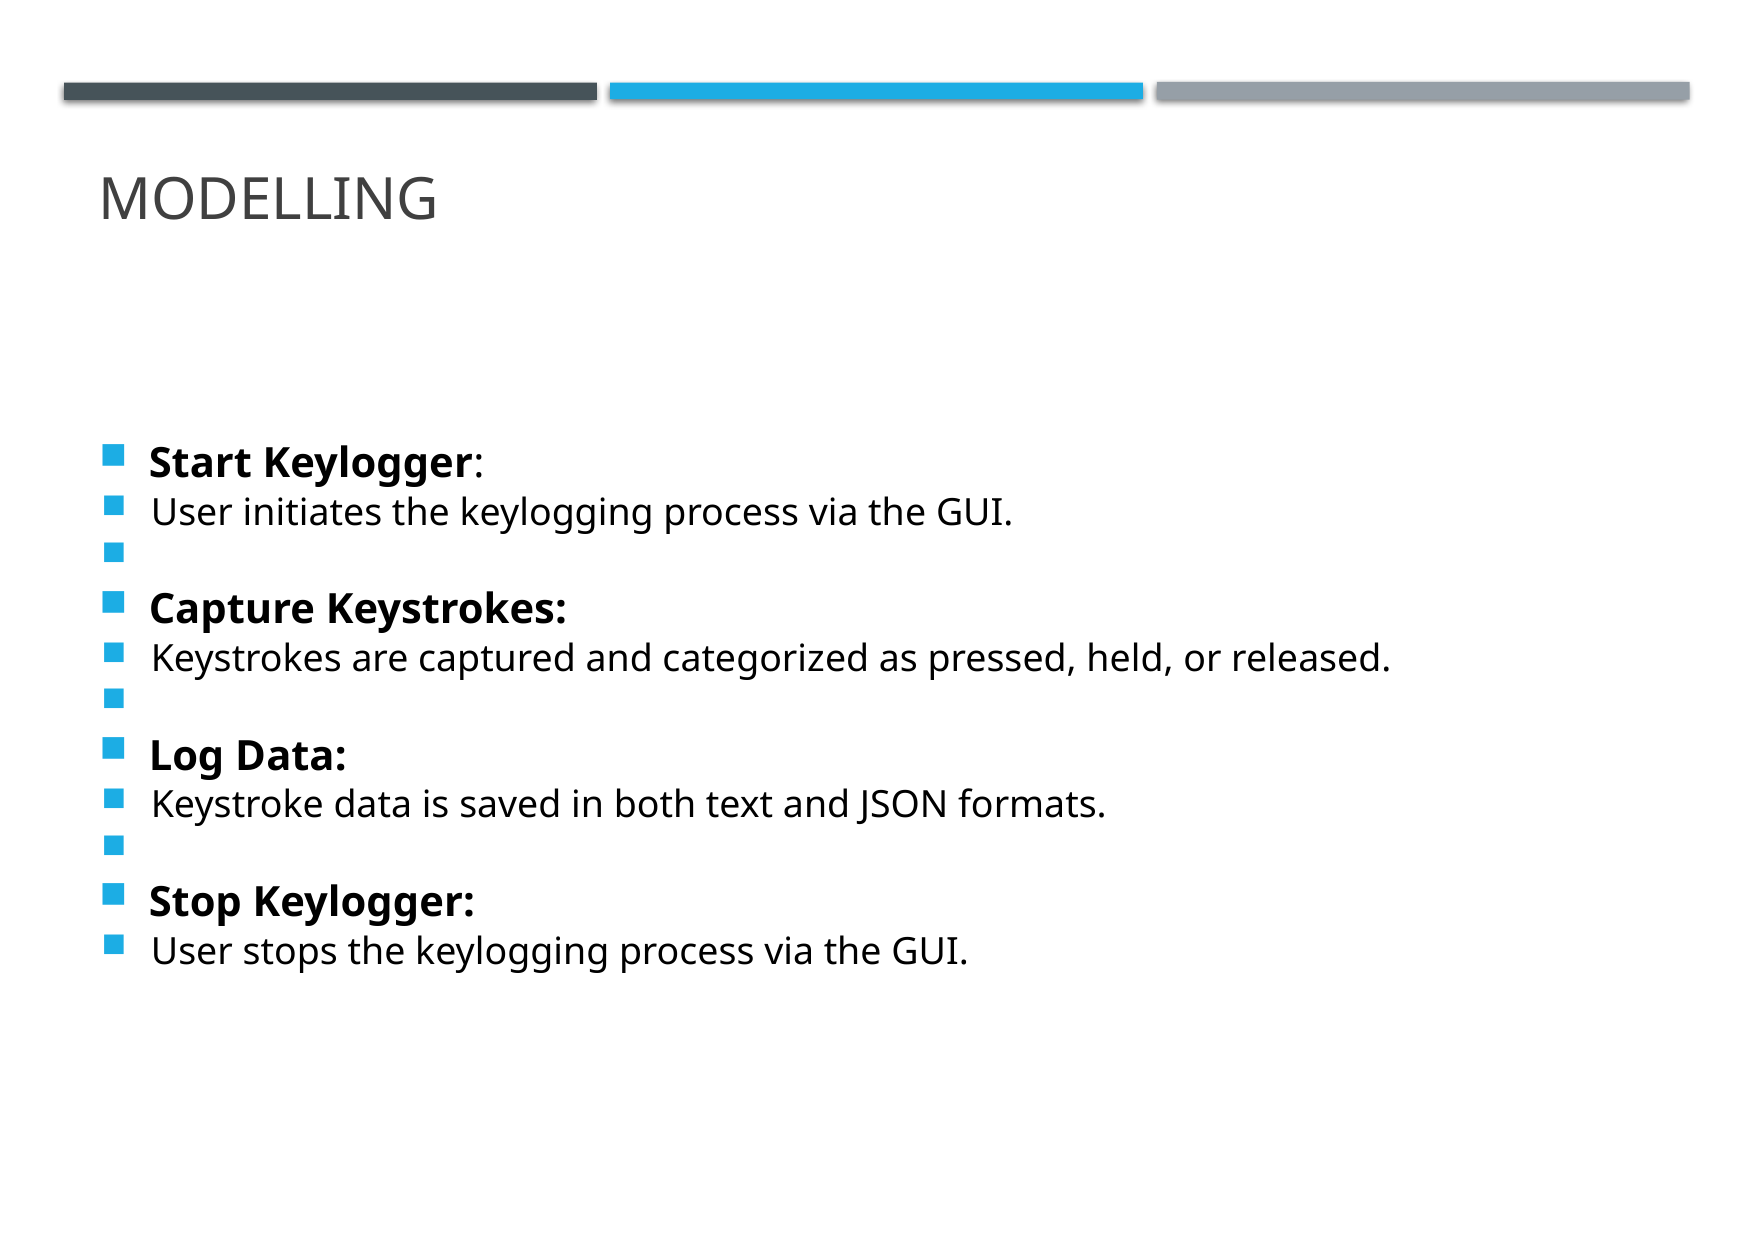

# MODELLING
Start Keylogger:
User initiates the keylogging process via the GUI.
Capture Keystrokes:
Keystrokes are captured and categorized as pressed, held, or released.
Log Data:
Keystroke data is saved in both text and JSON formats.
Stop Keylogger:
User stops the keylogging process via the GUI.